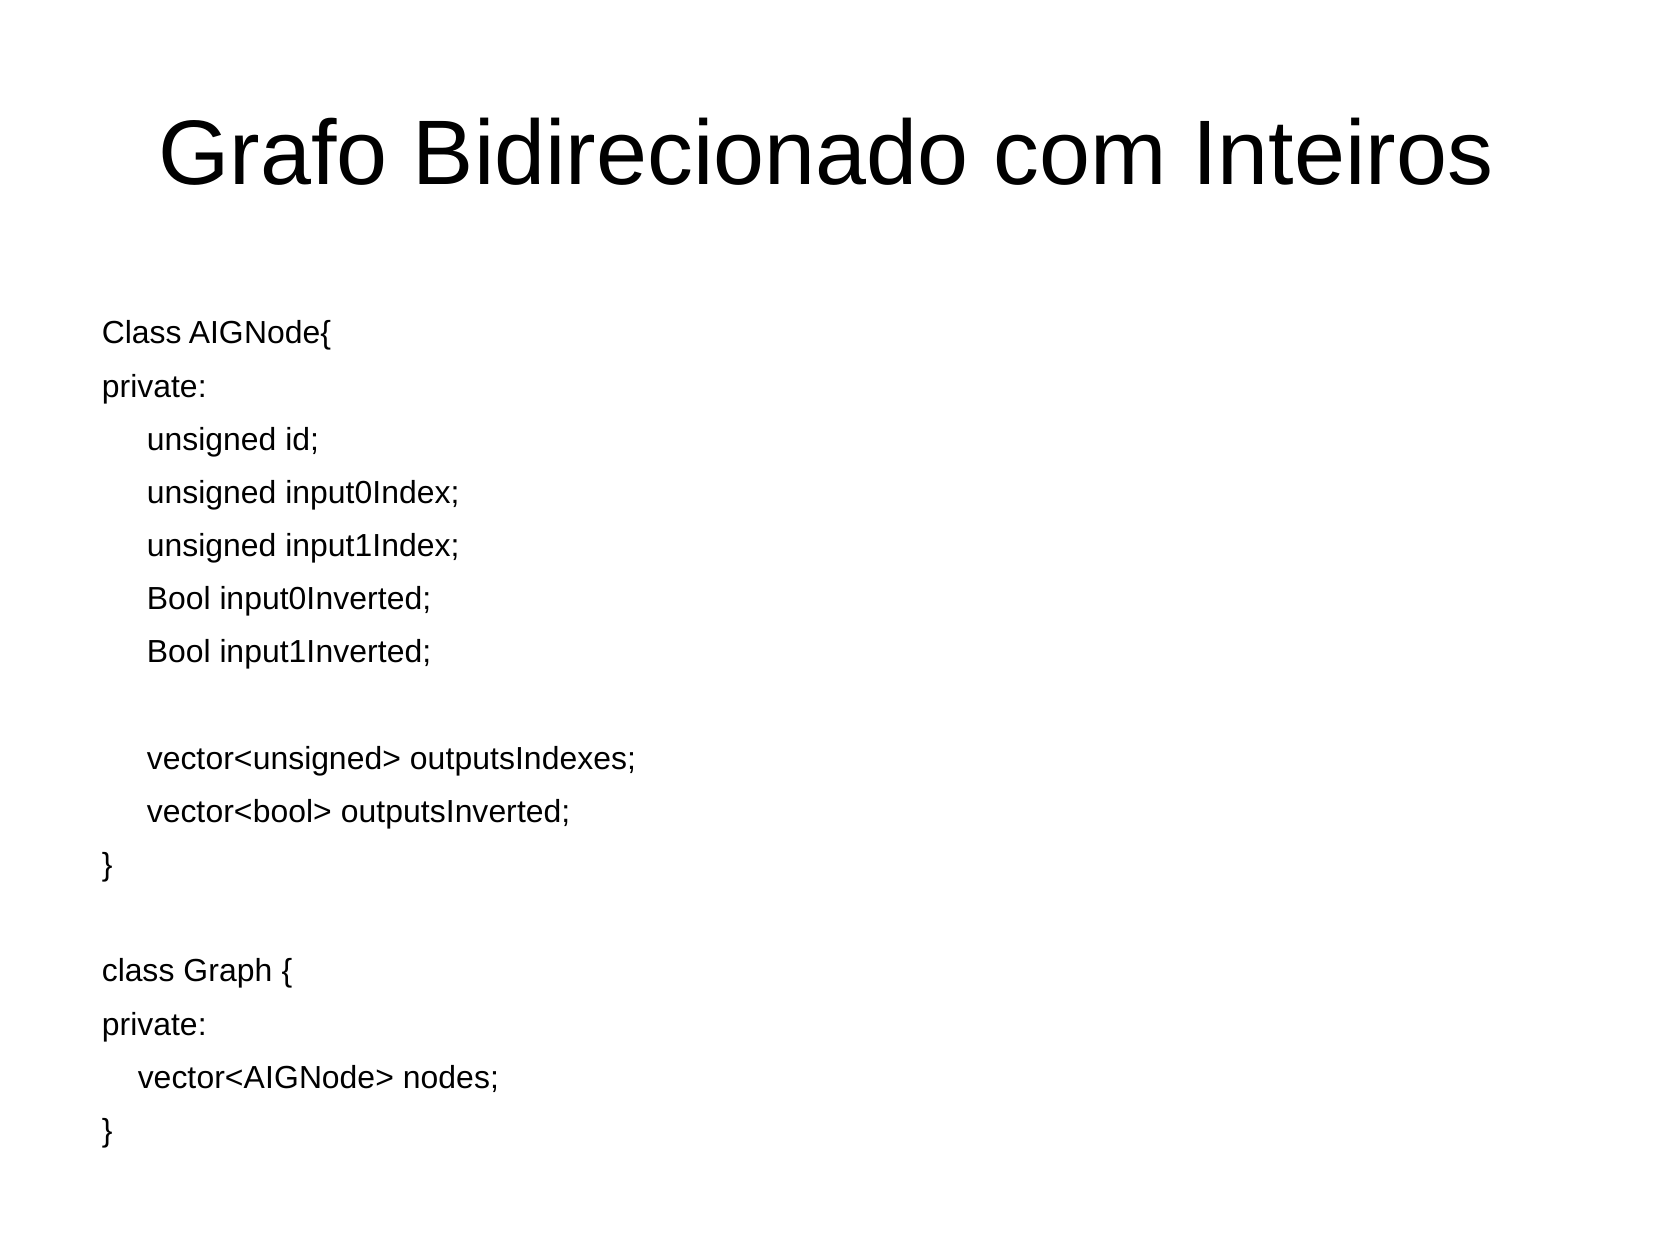

# Grafo Bidirecionado com Inteiros
Class AIGNode{
private:
 unsigned id;
 unsigned input0Index;
 unsigned input1Index;
 Bool input0Inverted;
 Bool input1Inverted;
 vector<unsigned> outputsIndexes;
 vector<bool> outputsInverted;
}
class Graph {
private:
 vector<AIGNode> nodes;
}